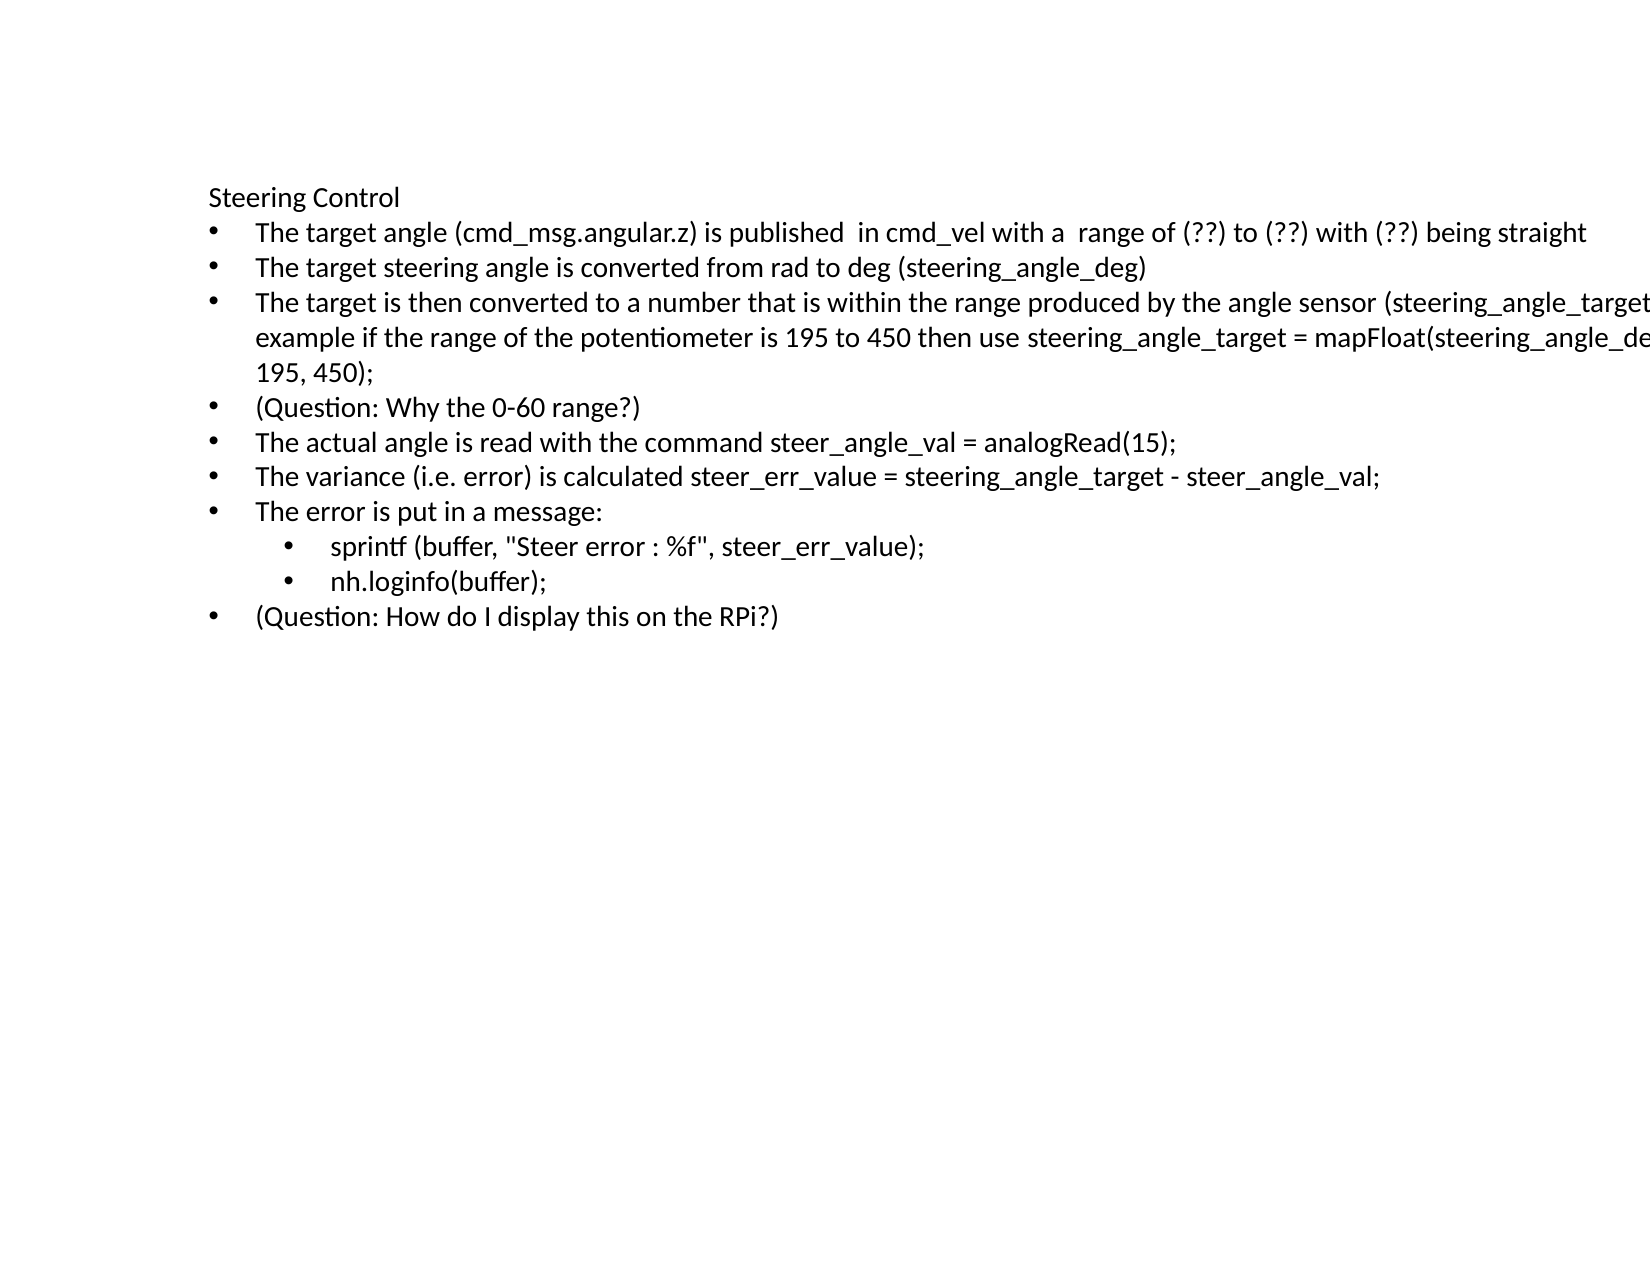

Steering Control
The target angle (cmd_msg.angular.z) is published in cmd_vel with a range of (??) to (??) with (??) being straight
The target steering angle is converted from rad to deg (steering_angle_deg)
The target is then converted to a number that is within the range produced by the angle sensor (steering_angle_target). For example if the range of the potentiometer is 195 to 450 then use steering_angle_target = mapFloat(steering_angle_deg, 0, 60, 195, 450);
(Question: Why the 0-60 range?)
The actual angle is read with the command steer_angle_val = analogRead(15);
The variance (i.e. error) is calculated steer_err_value = steering_angle_target - steer_angle_val;
The error is put in a message:
sprintf (buffer, "Steer error : %f", steer_err_value);
nh.loginfo(buffer);
(Question: How do I display this on the RPi?)